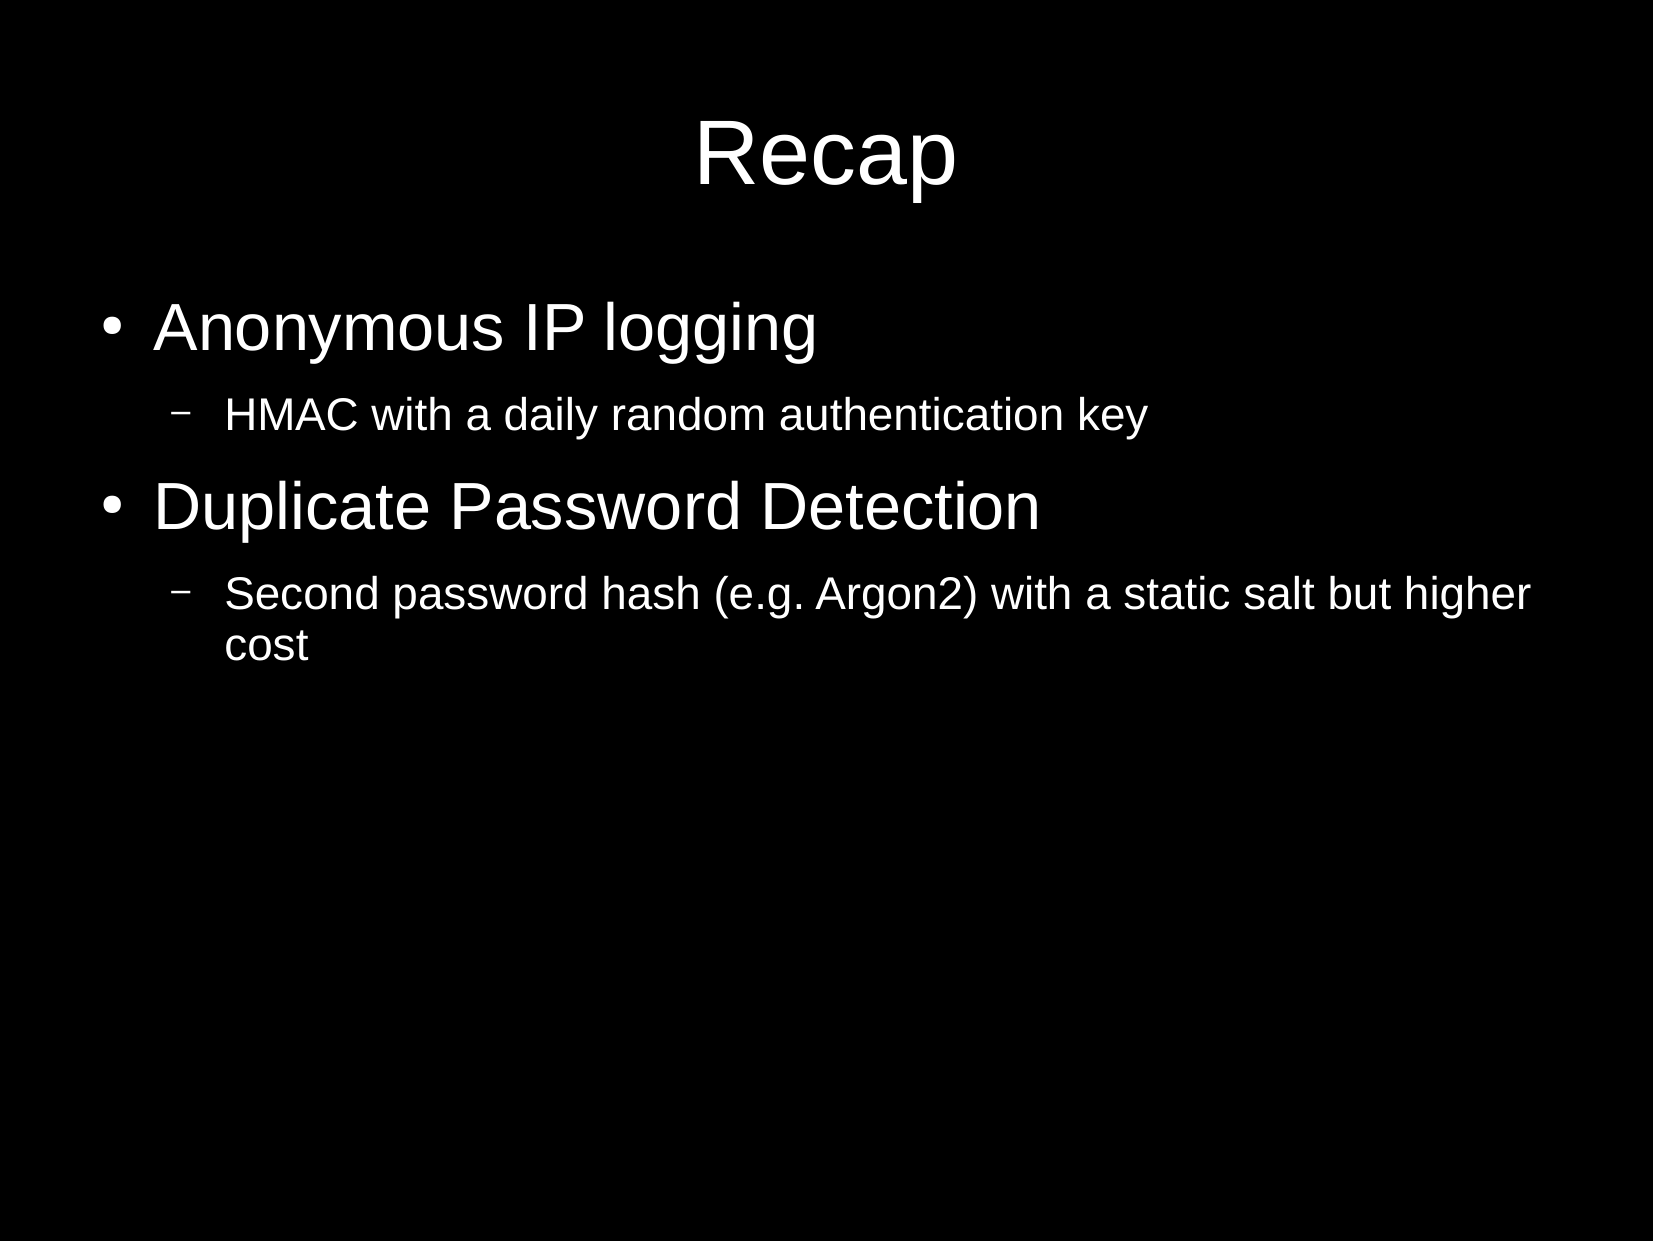

# Recap
Anonymous IP logging
HMAC with a daily random authentication key
Duplicate Password Detection
Second password hash (e.g. Argon2) with a static salt but higher cost